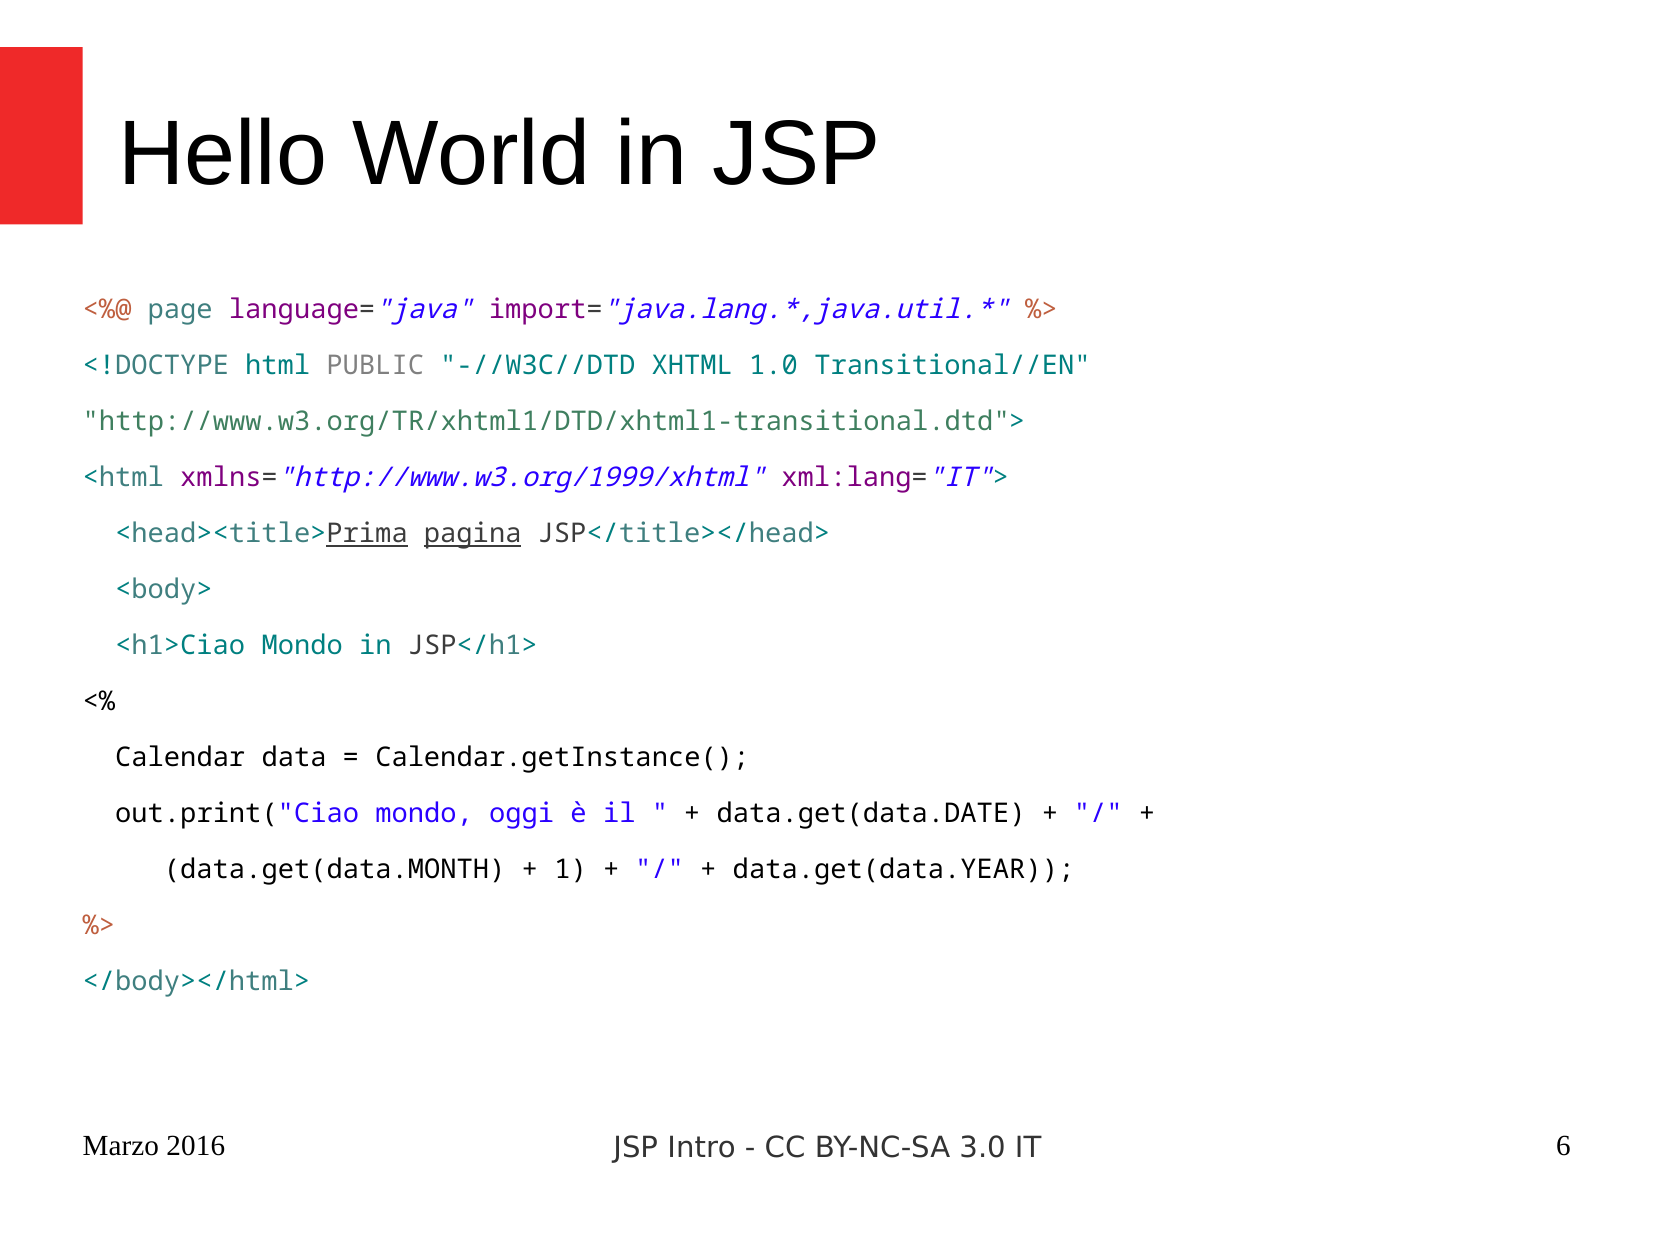

# Hello World in JSP
<%@ page language="java" import="java.lang.*,java.util.*" %>
<!DOCTYPE html PUBLIC "-//W3C//DTD XHTML 1.0 Transitional//EN"
"http://www.w3.org/TR/xhtml1/DTD/xhtml1-transitional.dtd">
<html xmlns="http://www.w3.org/1999/xhtml" xml:lang="IT">
 <head><title>Prima pagina JSP</title></head>
 <body>
 <h1>Ciao Mondo in JSP</h1>
<%
 Calendar data = Calendar.getInstance();
 out.print("Ciao mondo, oggi è il " + data.get(data.DATE) + "/" +
 (data.get(data.MONTH) + 1) + "/" + data.get(data.YEAR));
%>
</body></html>
Your Date Here
Your Footer Here
6